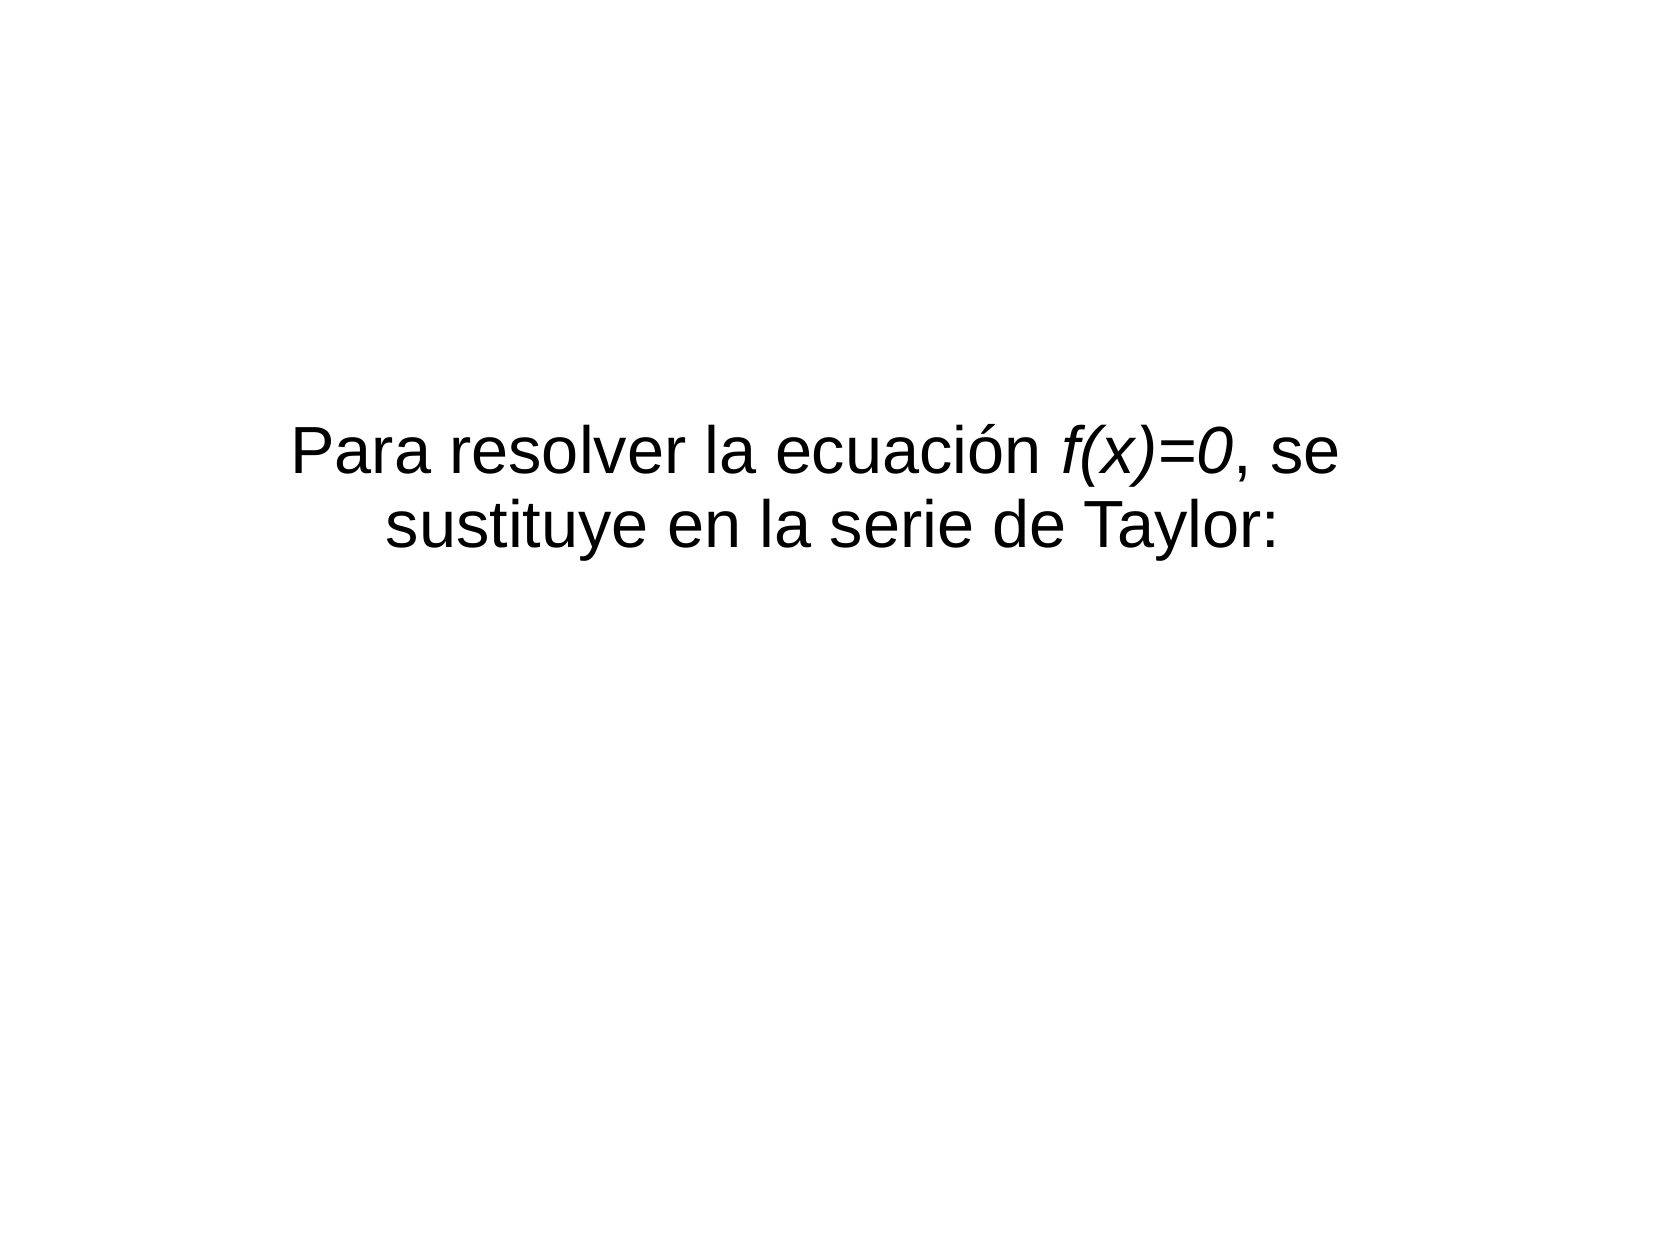

#
Para resolver la ecuación f(x)=0, se sustituye en la serie de Taylor: